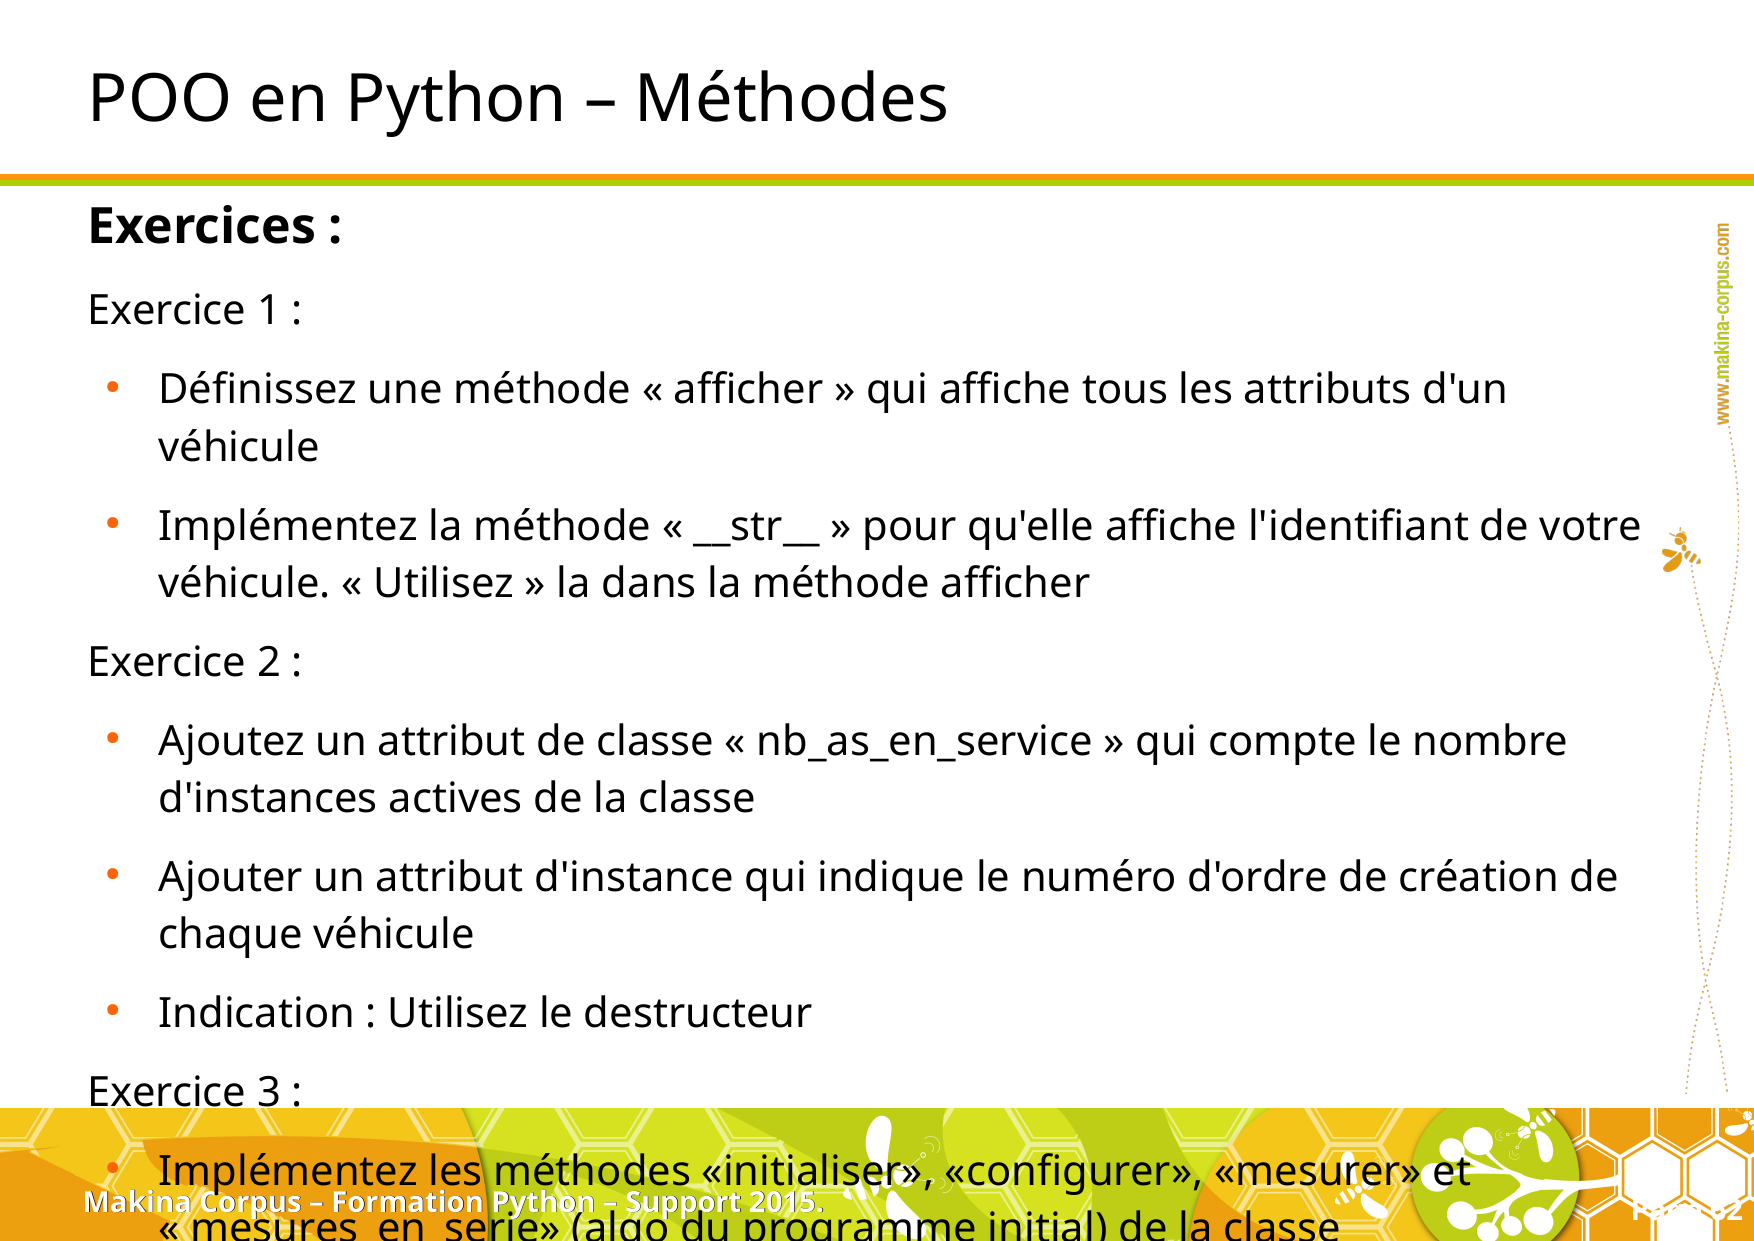

# POO en Python – Méthodes
Exercices :
Exercice 1 :
Définissez une méthode « afficher » qui affiche tous les attributs d'un véhicule
Implémentez la méthode « __str__ » pour qu'elle affiche l'identifiant de votre véhicule. « Utilisez » la dans la méthode afficher
Exercice 2 :
Ajoutez un attribut de classe « nb_as_en_service » qui compte le nombre d'instances actives de la classe
Ajouter un attribut d'instance qui indique le numéro d'ordre de création de chaque véhicule
Indication : Utilisez le destructeur
Exercice 3 :
Implémentez les méthodes «initialiser», «configurer», «mesurer» et « mesures_en_serie» (algo du programme initial) de la classe AnalyseurSpectre en vous inspirant de leur version procédurale
tesg
62